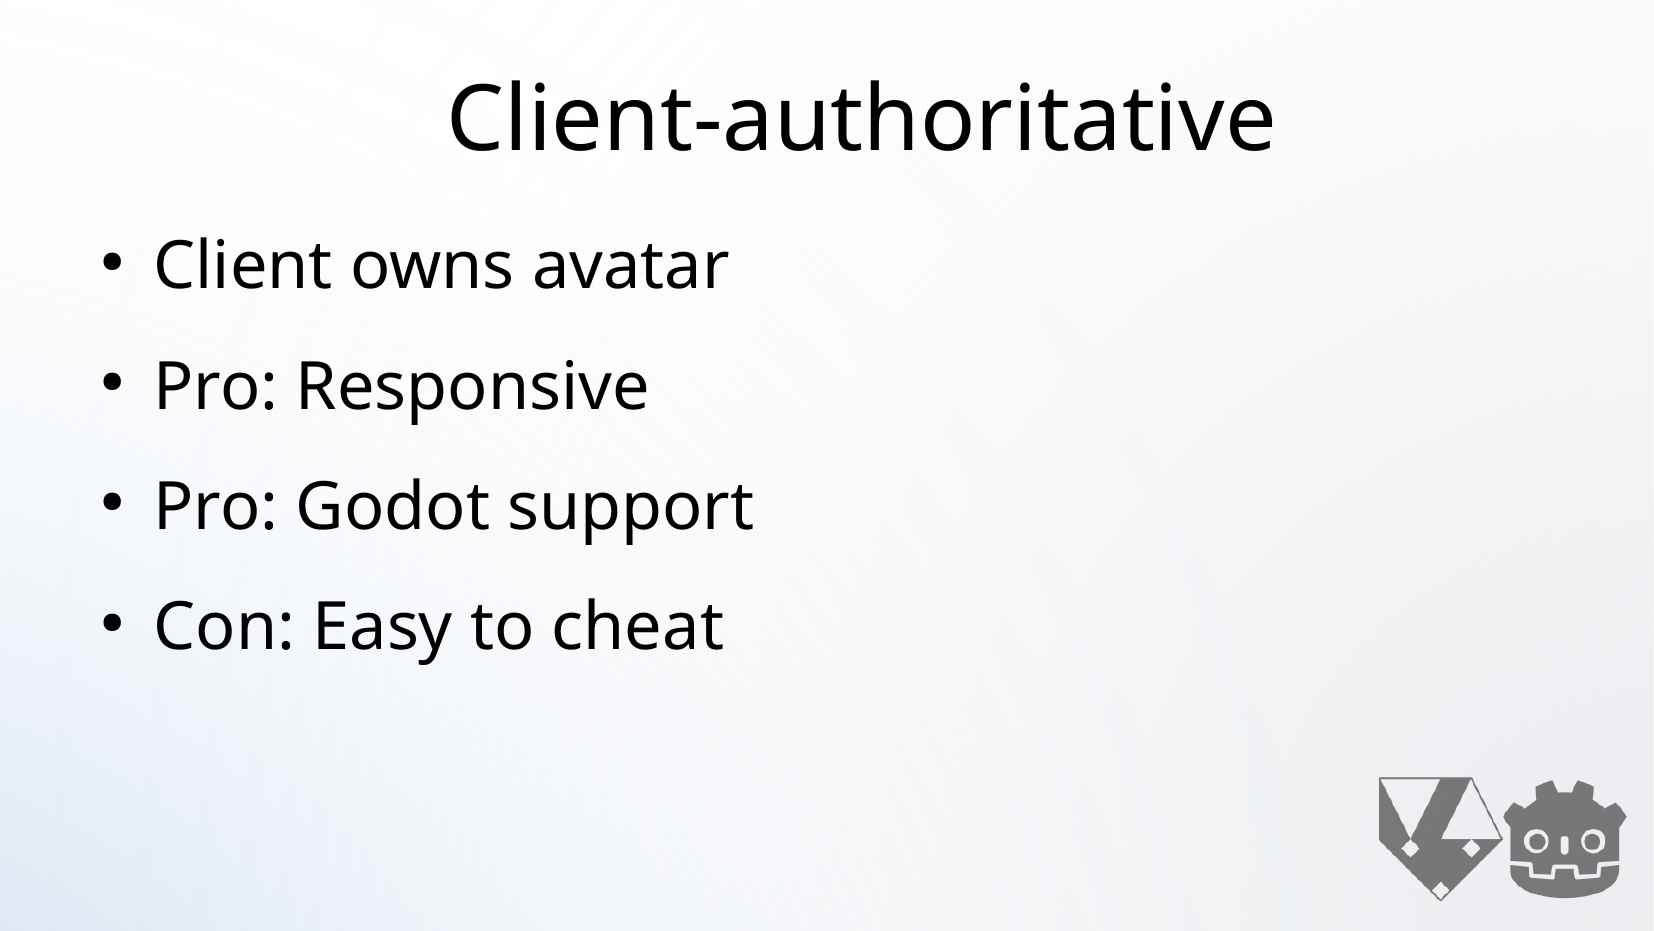

# Client-authoritative
Client owns avatar
Pro: Responsive
Pro: Godot support
Con: Easy to cheat